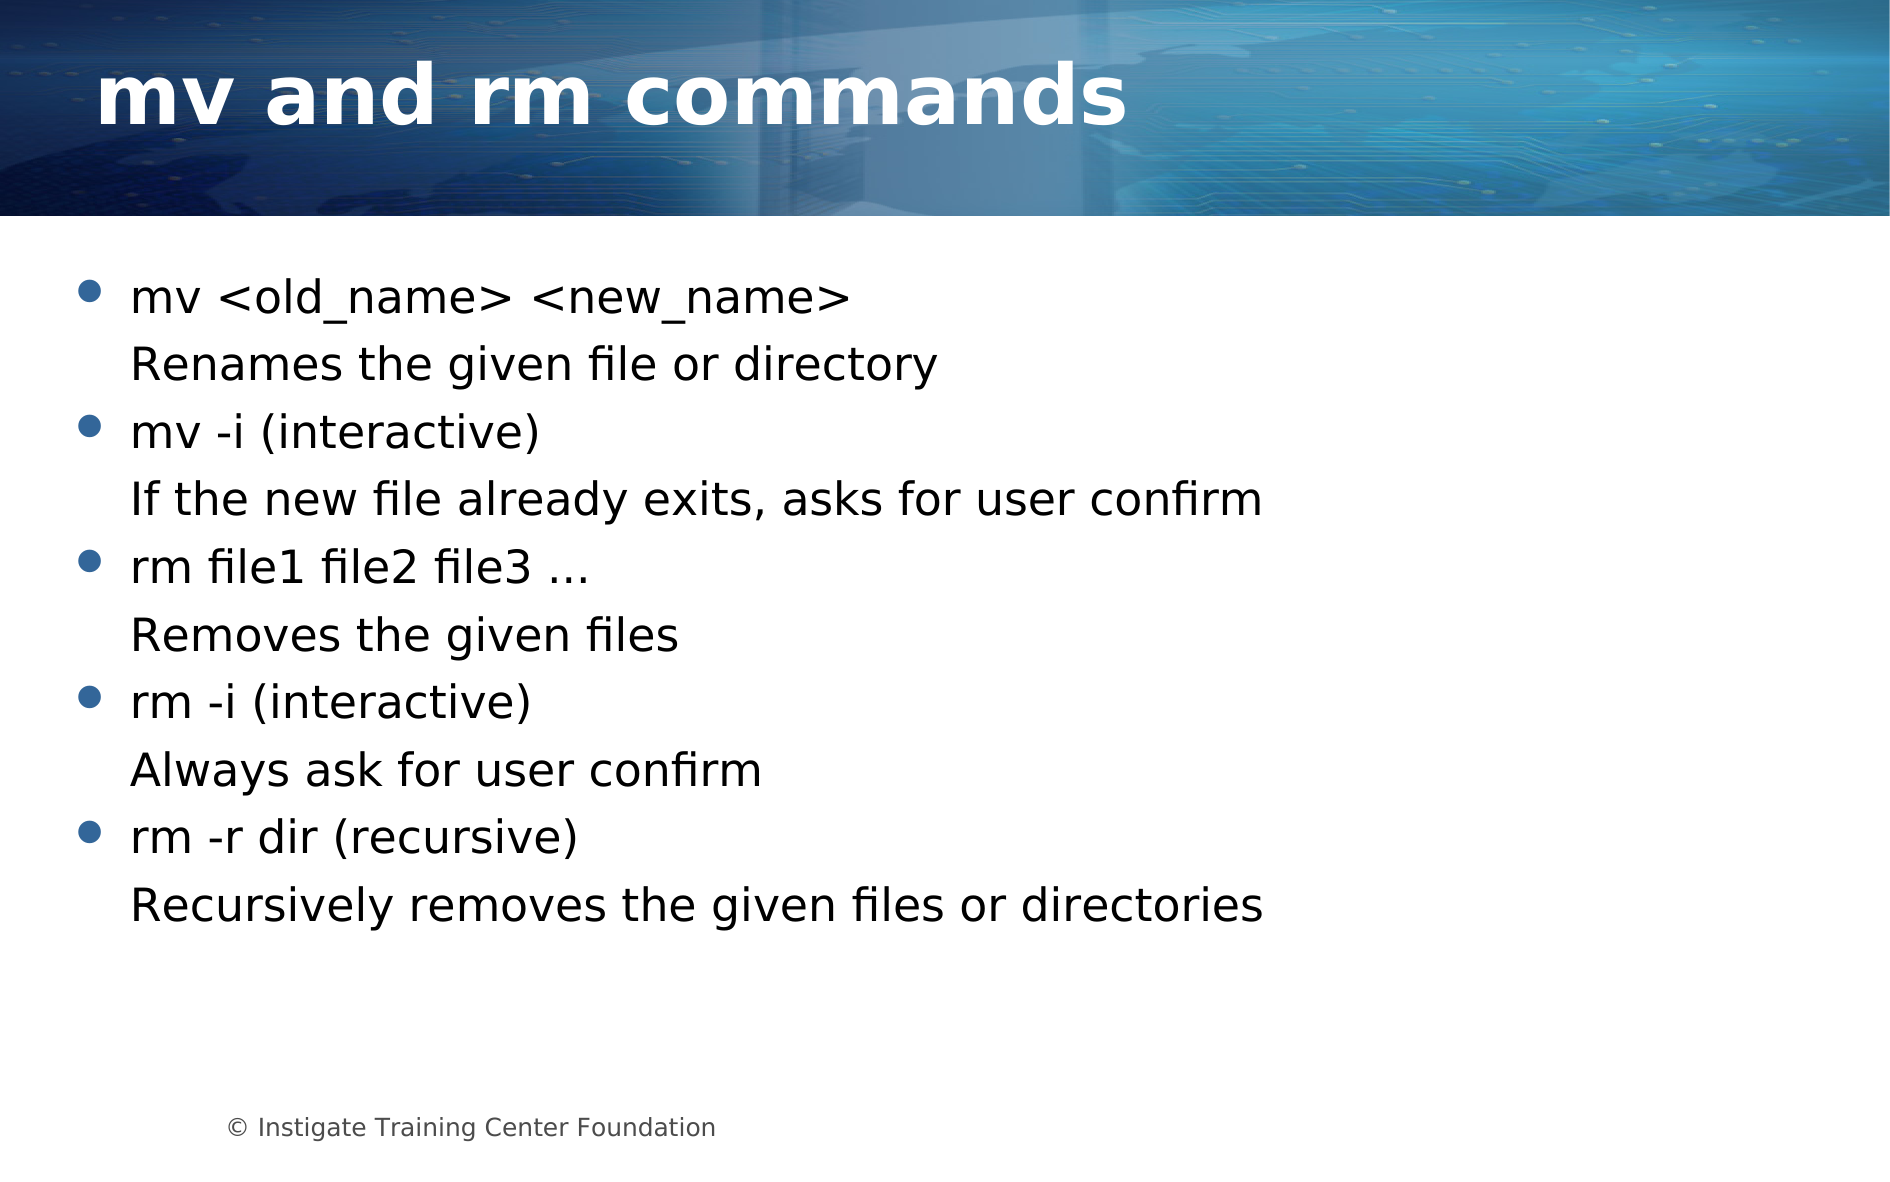

# mv and rm commands
mv <old_name> <new_name>
Renames the given file or directory
mv -i (interactive)
If the new file already exits, asks for user confirm
rm file1 file2 file3 ...
Removes the given files
rm -i (interactive)
Always ask for user confirm
rm -r dir (recursive)
Recursively removes the given files or directories